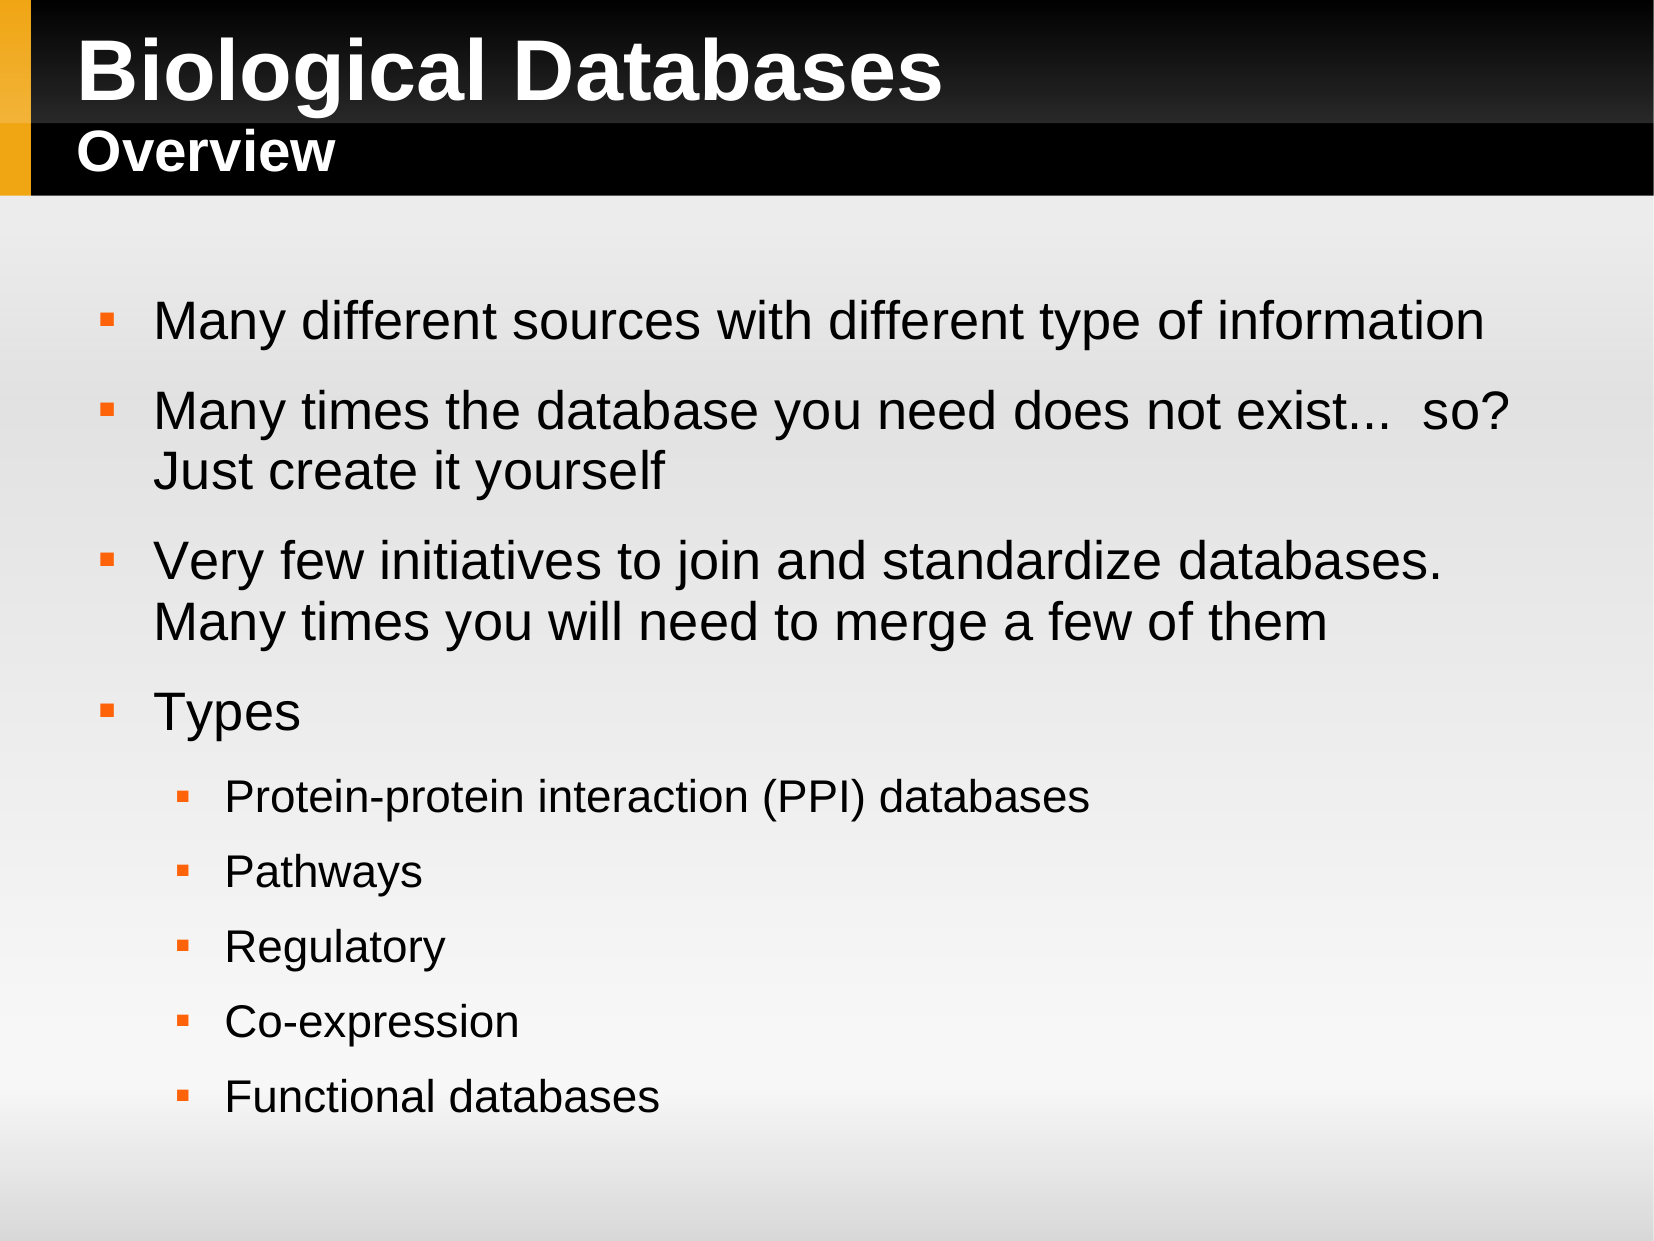

# Biological Databases Overview
Many different sources with different type of information
Many times the database you need does not exist... so? Just create it yourself
Very few initiatives to join and standardize databases. Many times you will need to merge a few of them
Types
Protein-protein interaction (PPI) databases
Pathways
Regulatory
Co-expression
Functional databases